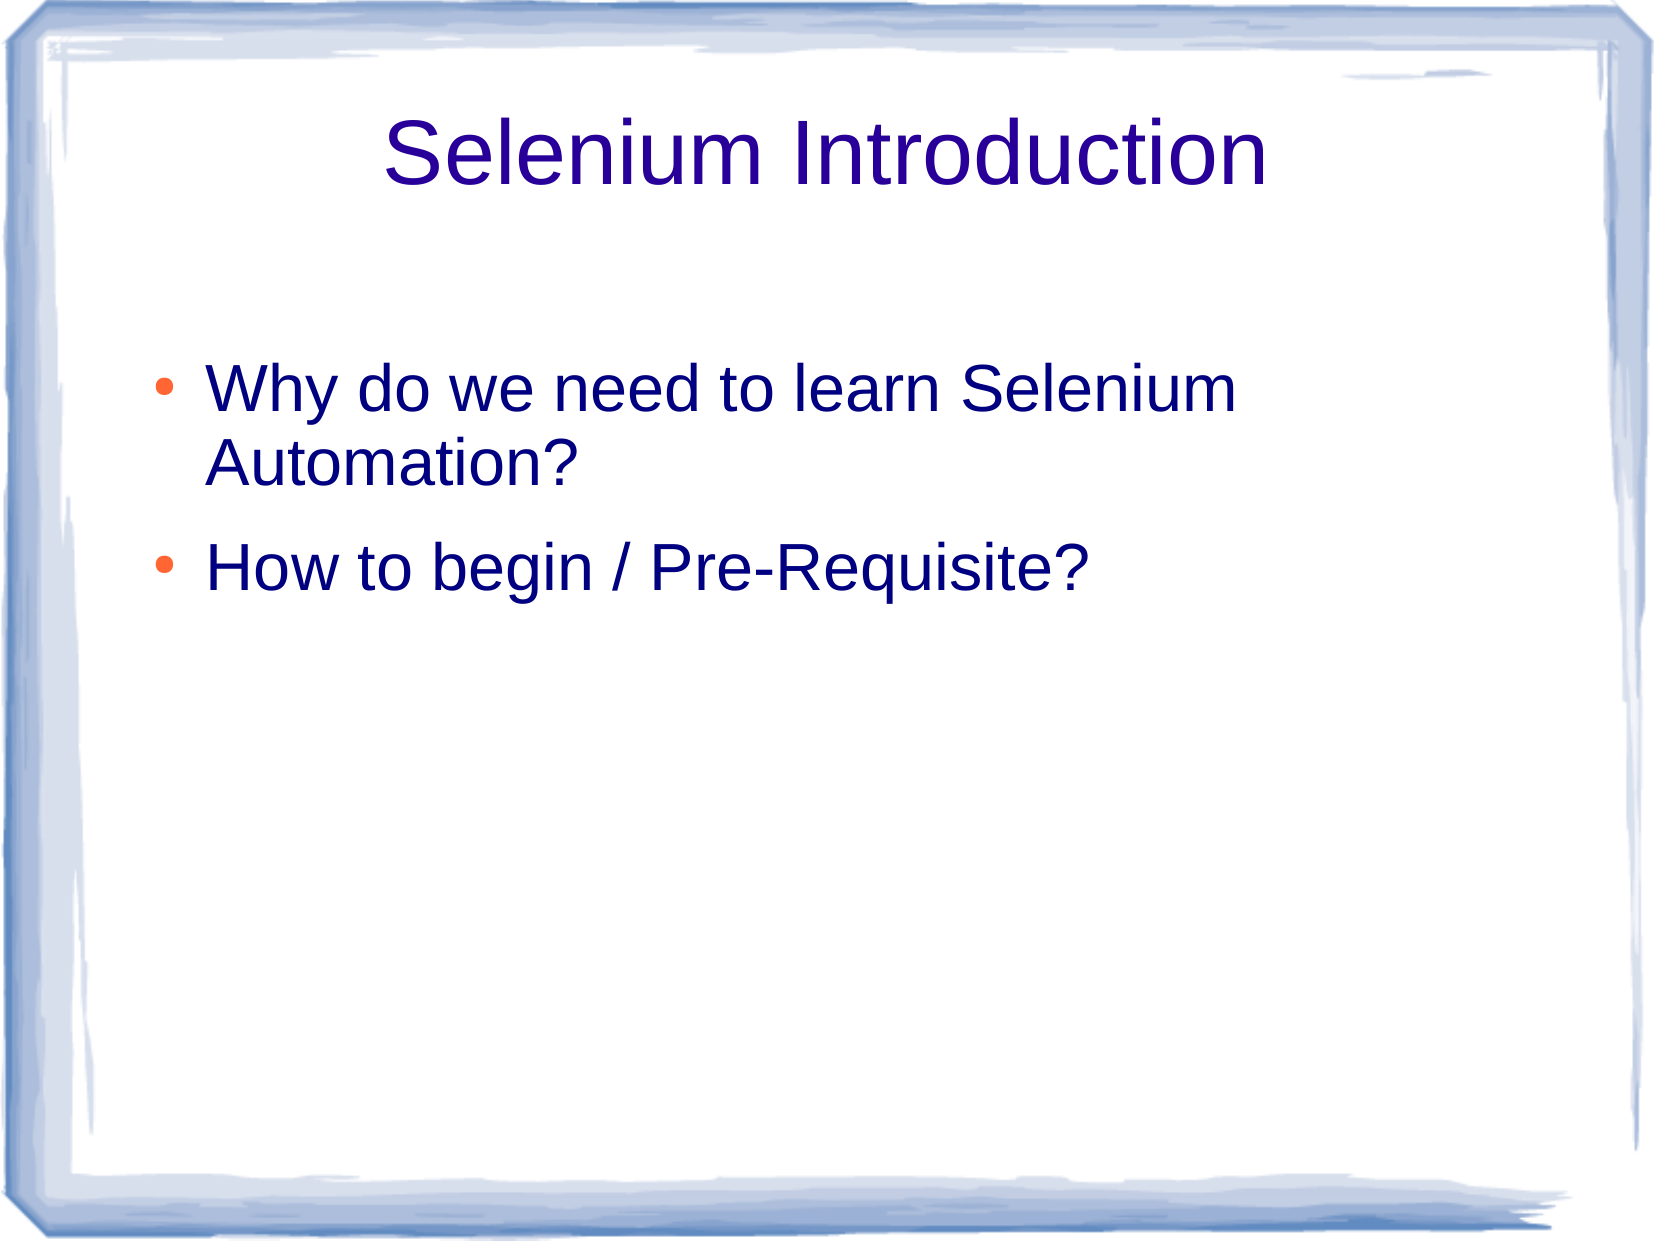

# Selenium Introduction
Why do we need to learn Selenium Automation?
How to begin / Pre-Requisite?